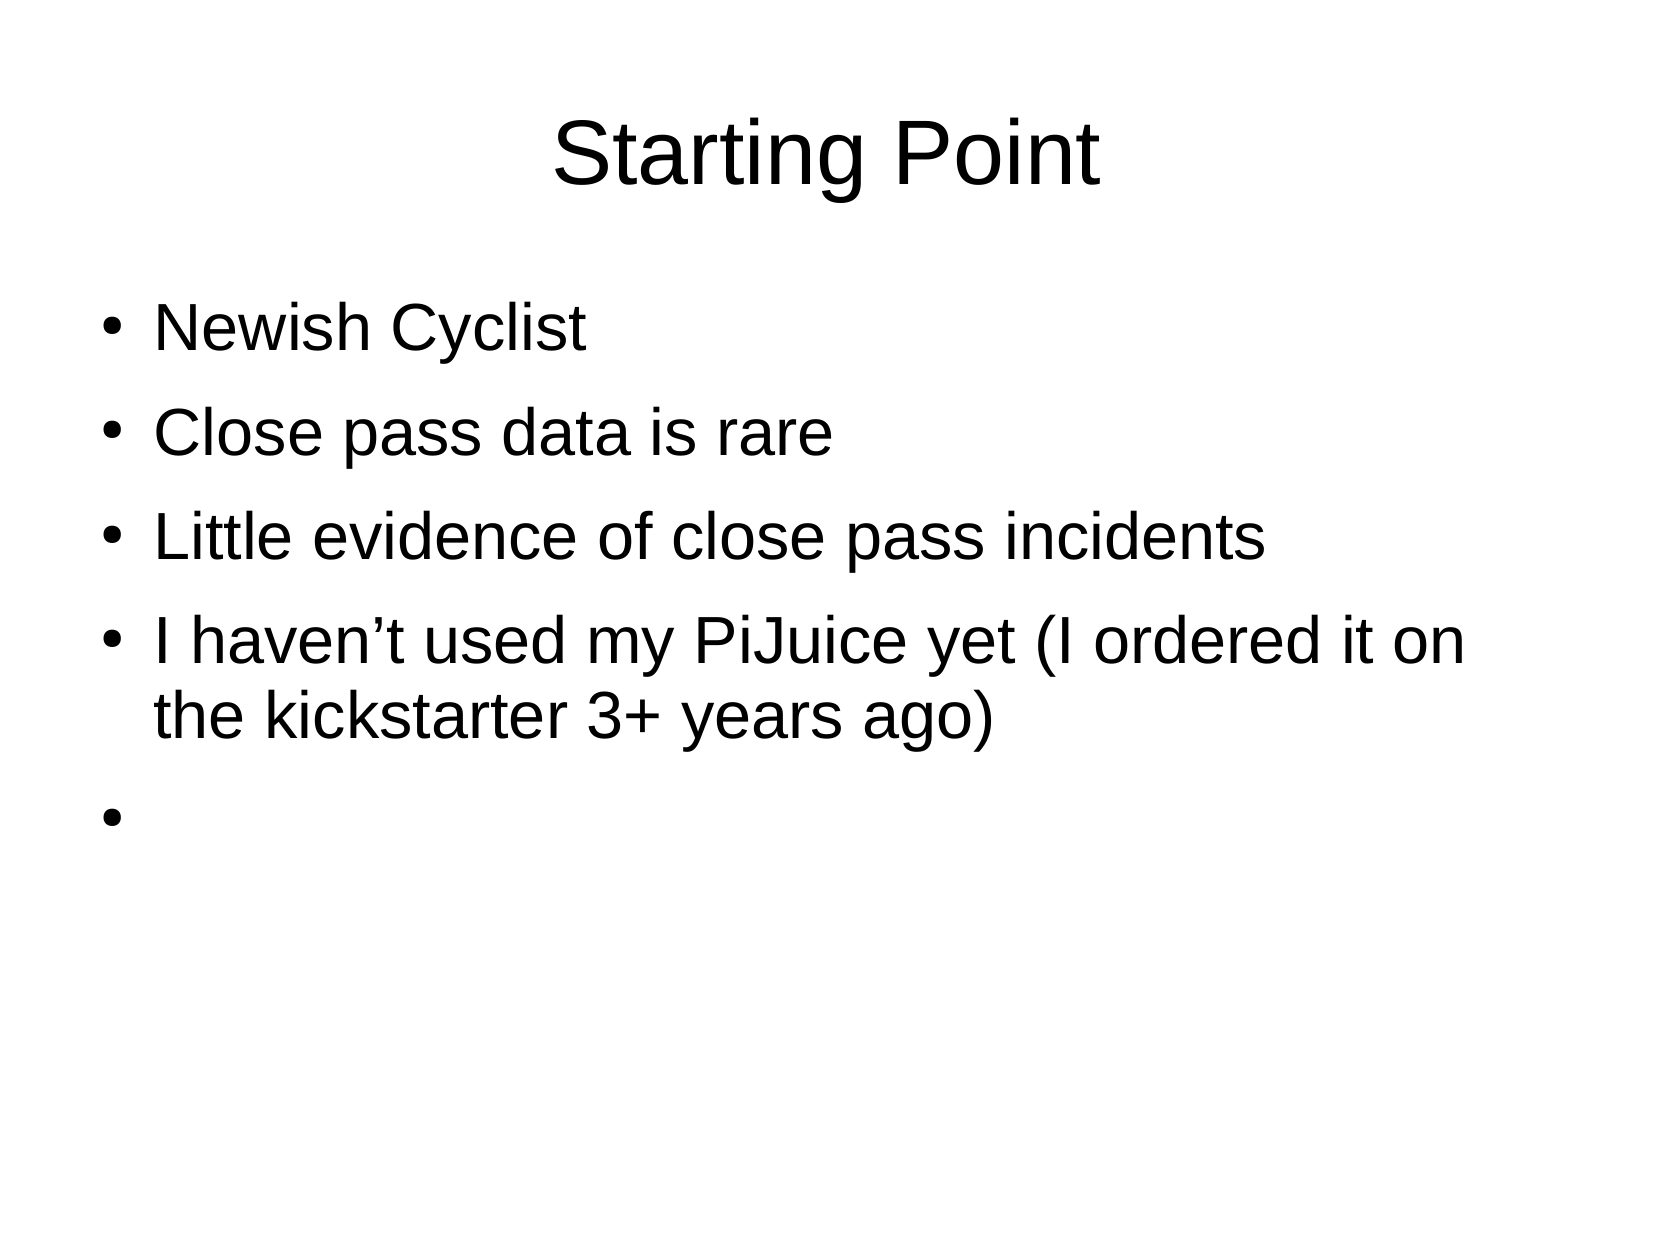

# Starting Point
Newish Cyclist
Close pass data is rare
Little evidence of close pass incidents
I haven’t used my PiJuice yet (I ordered it on the kickstarter 3+ years ago)